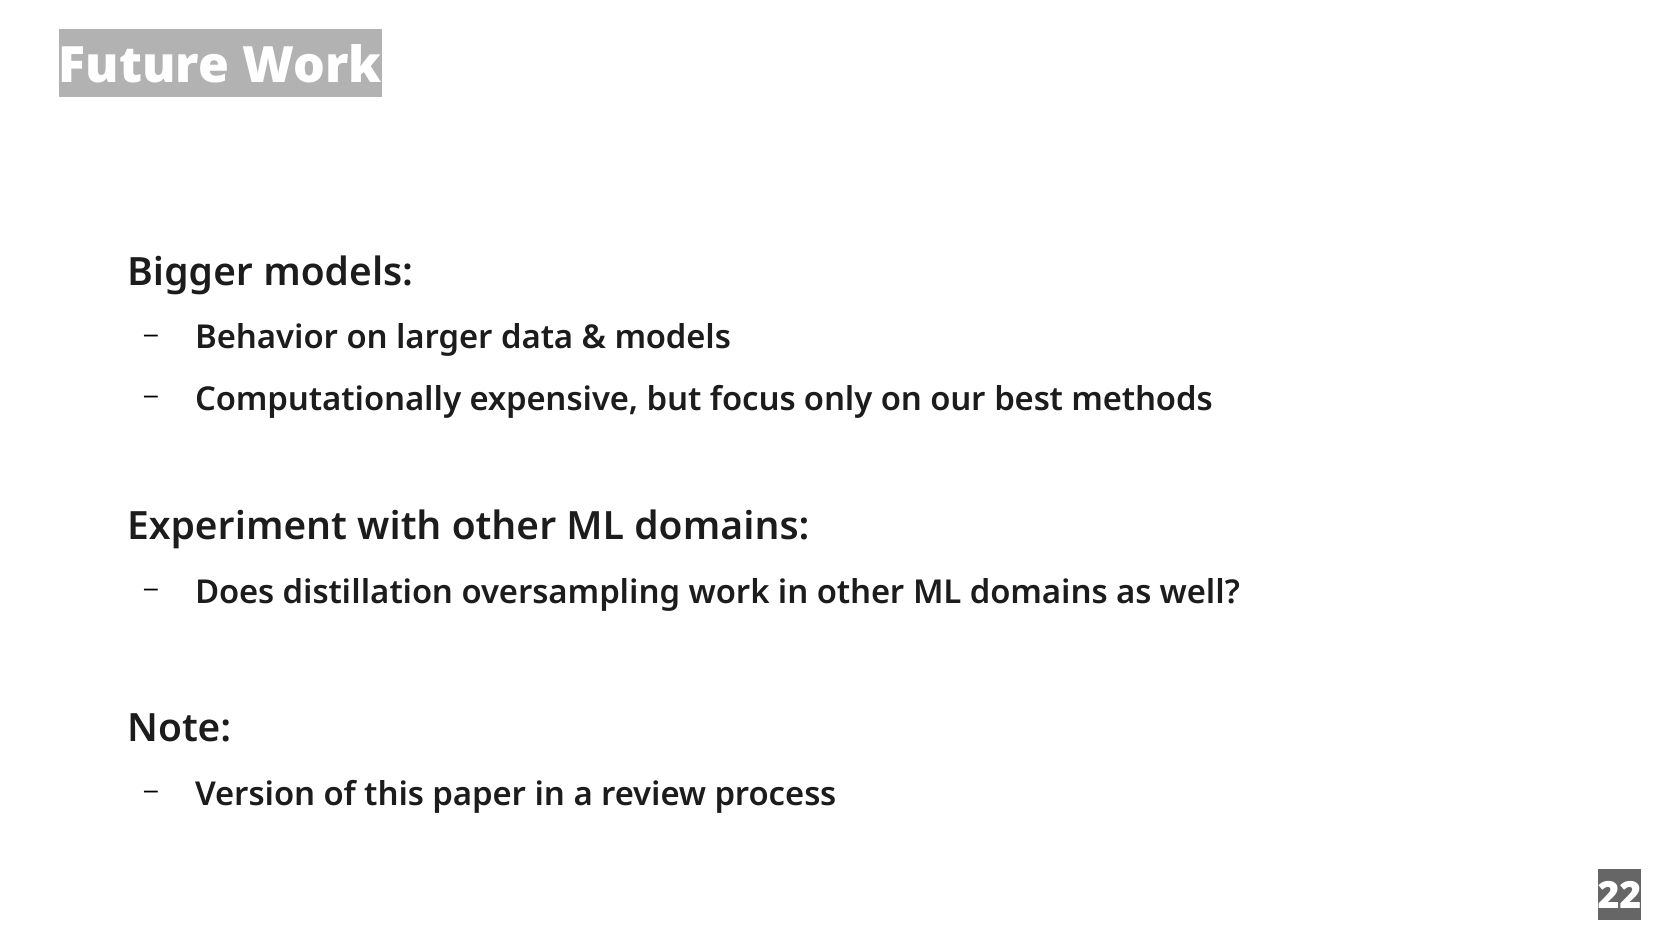

# Future Work
Bigger models:
Behavior on larger data & models
Computationally expensive, but focus only on our best methods
Experiment with other ML domains:
Does distillation oversampling work in other ML domains as well?
Note:
Version of this paper in a review process